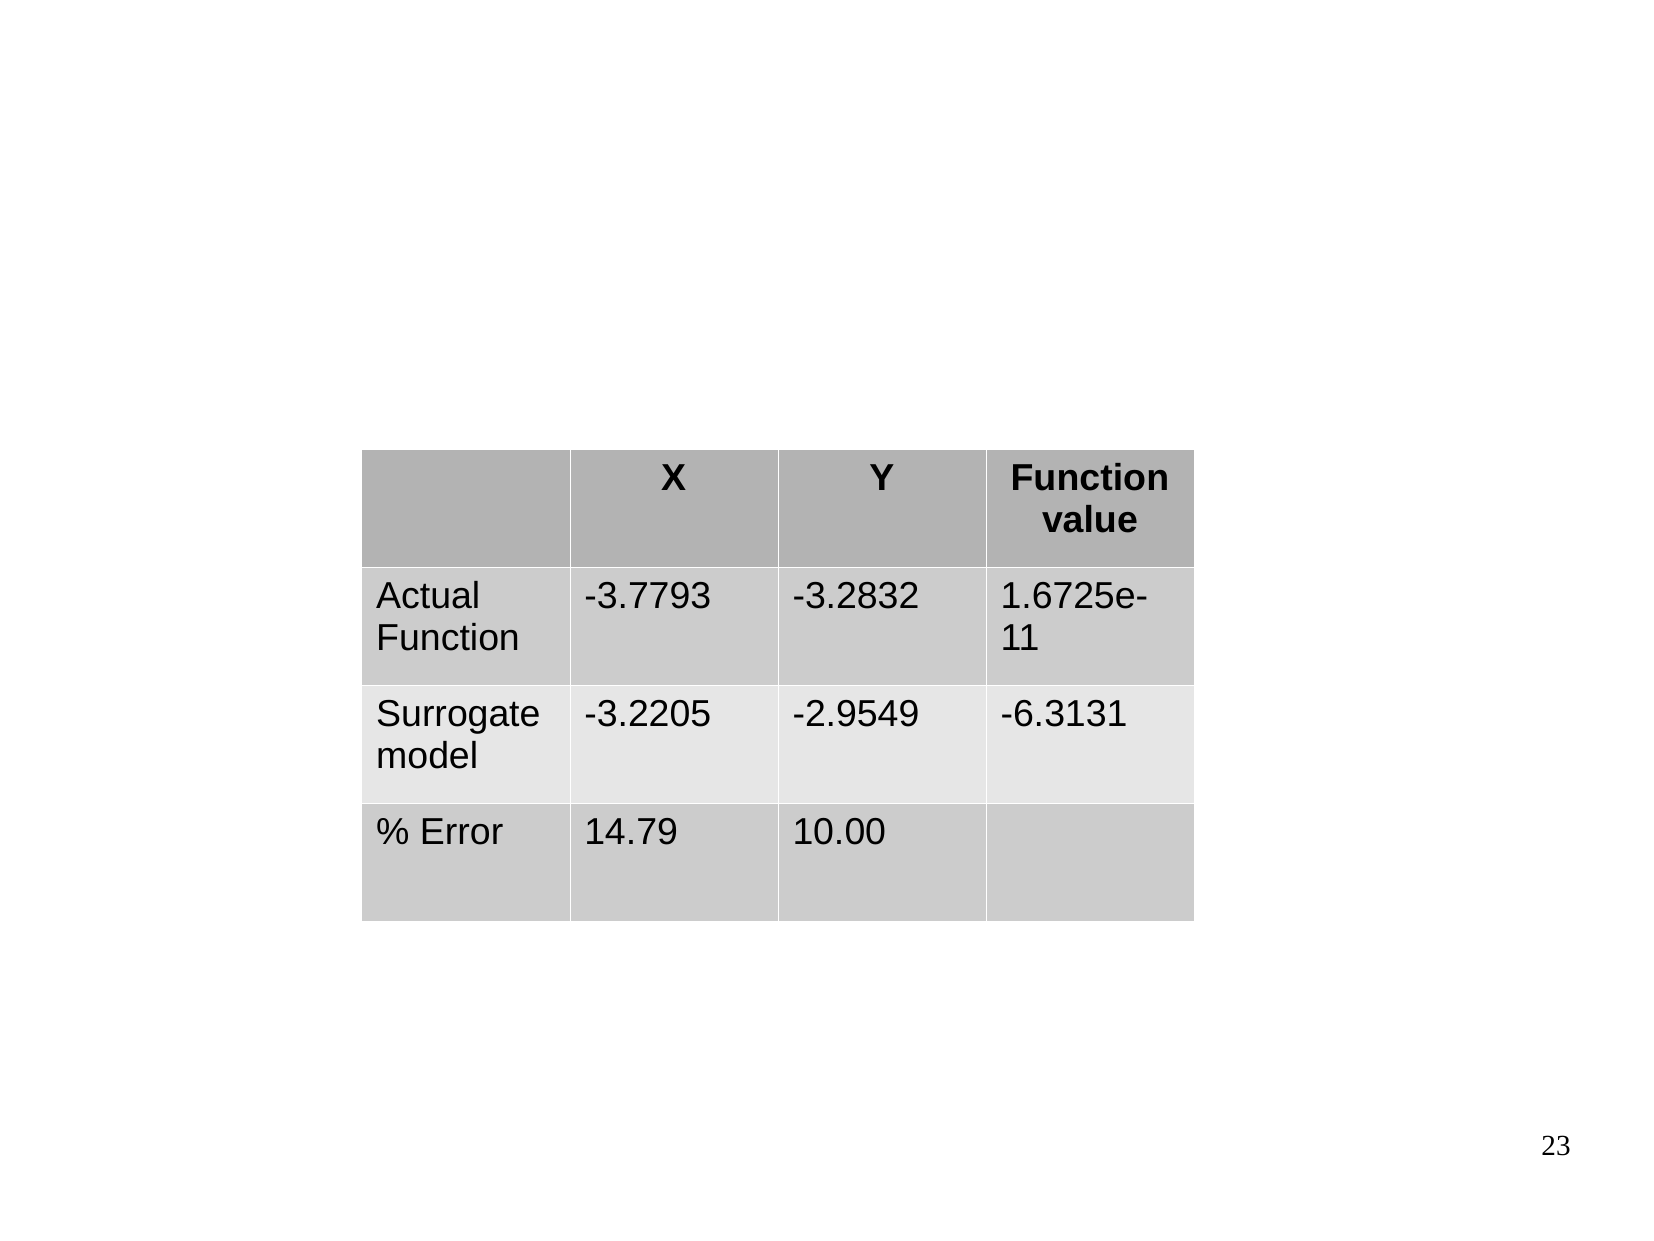

#
| | X | Y | Function value |
| --- | --- | --- | --- |
| Actual Function | -3.7793 | -3.2832 | 1.6725e-11 |
| Surrogate model | -3.2205 | -2.9549 | -6.3131 |
| % Error | 14.79 | 10.00 | |
23